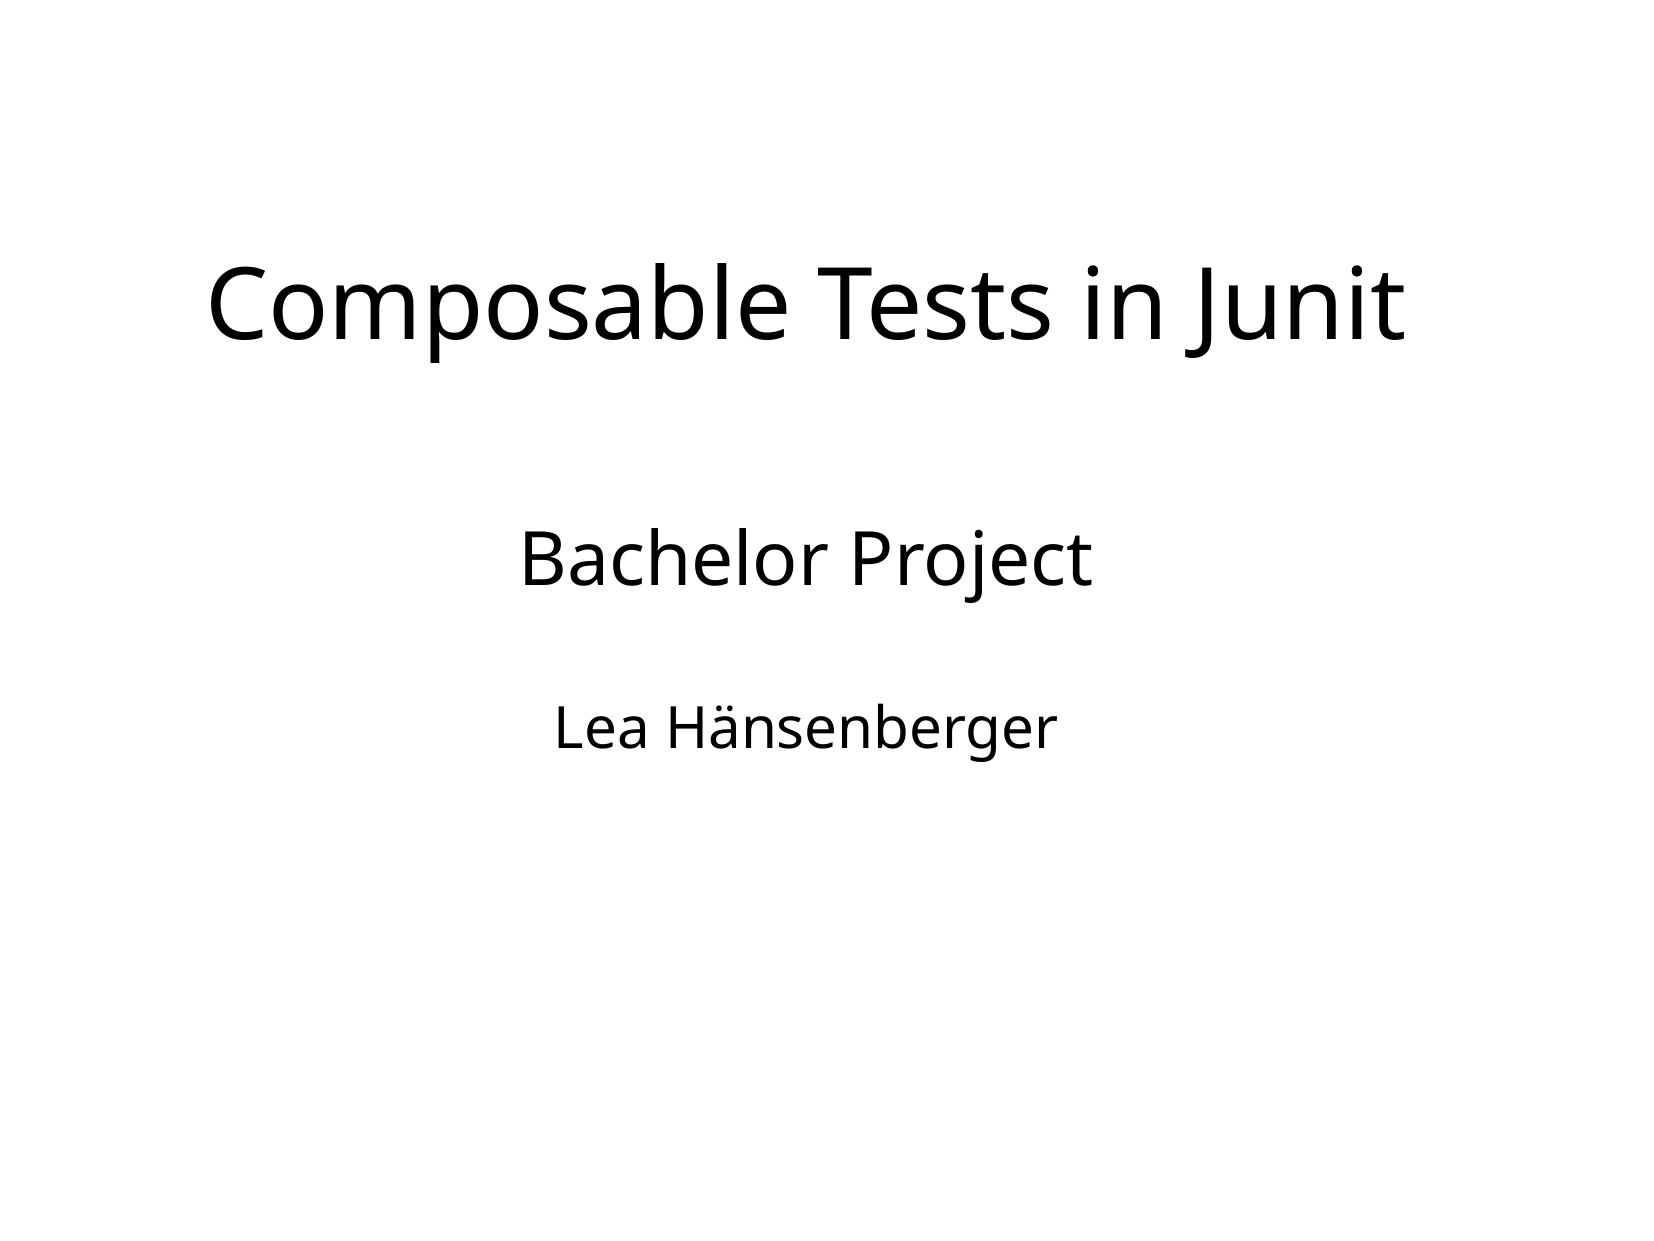

Composable Tests in Junit
Bachelor Project
Lea Hänsenberger